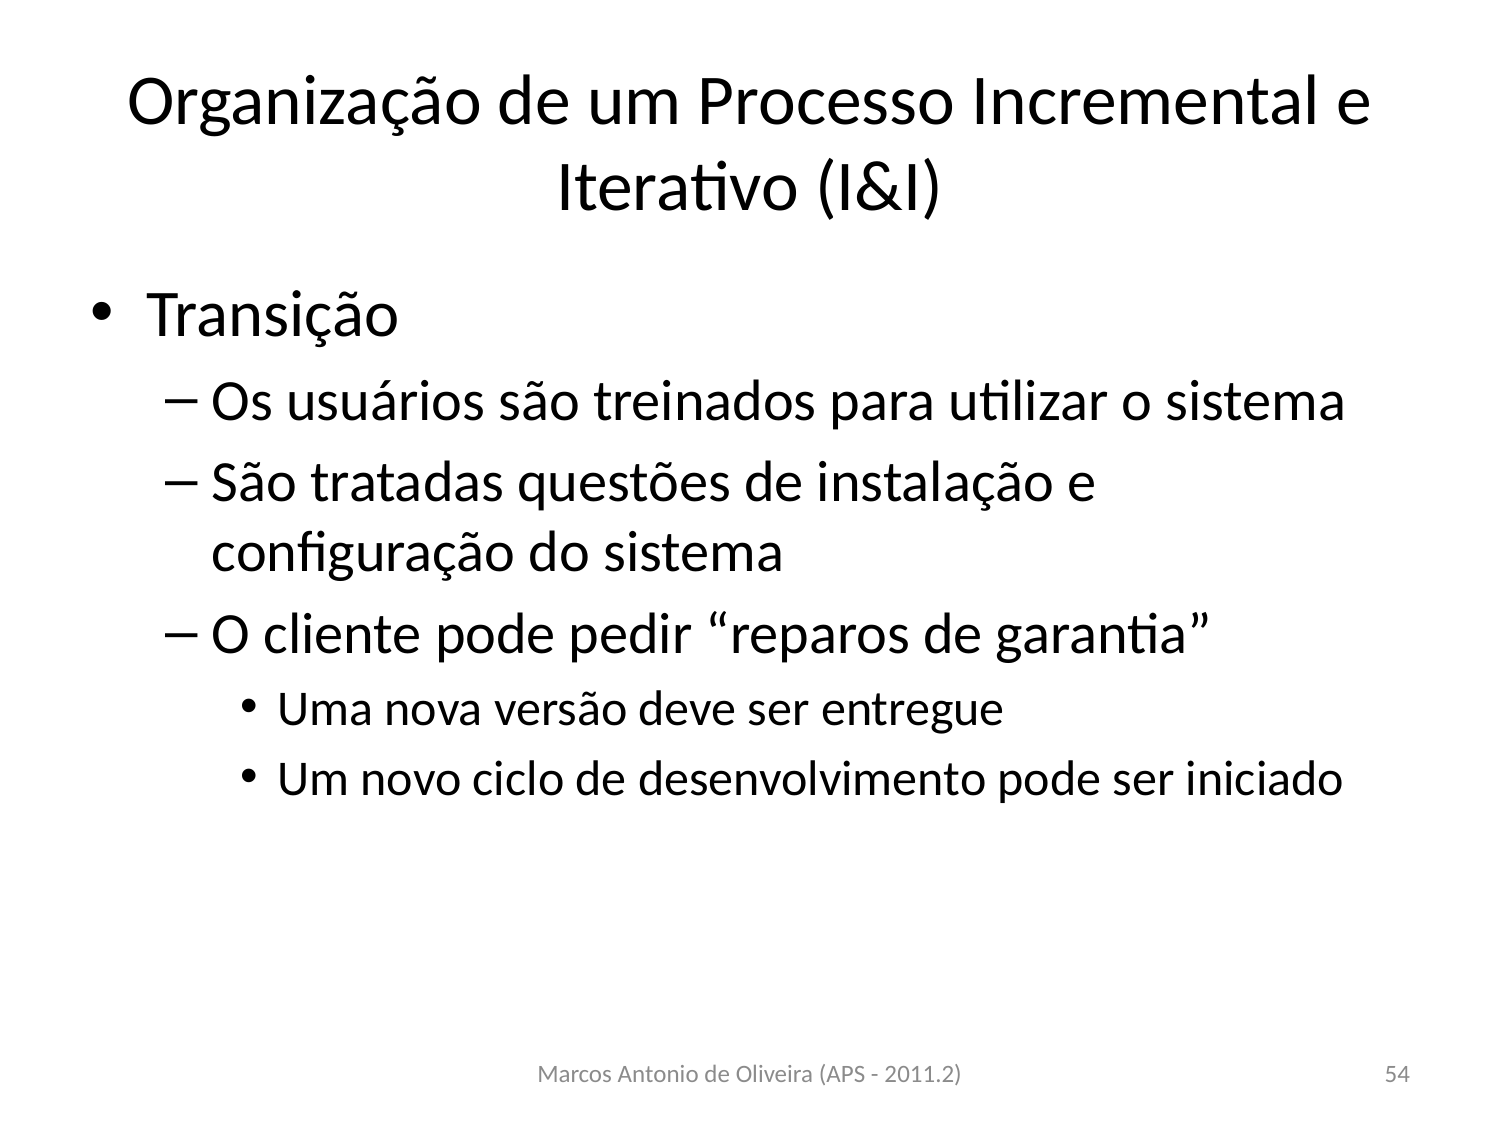

# Organização de um Processo Incremental e Iterativo (I&I)
Transição
Os usuários são treinados para utilizar o sistema
São tratadas questões de instalação e configuração do sistema
O cliente pode pedir “reparos de garantia”
Uma nova versão deve ser entregue
Um novo ciclo de desenvolvimento pode ser iniciado
Marcos Antonio de Oliveira (APS - 2011.2)